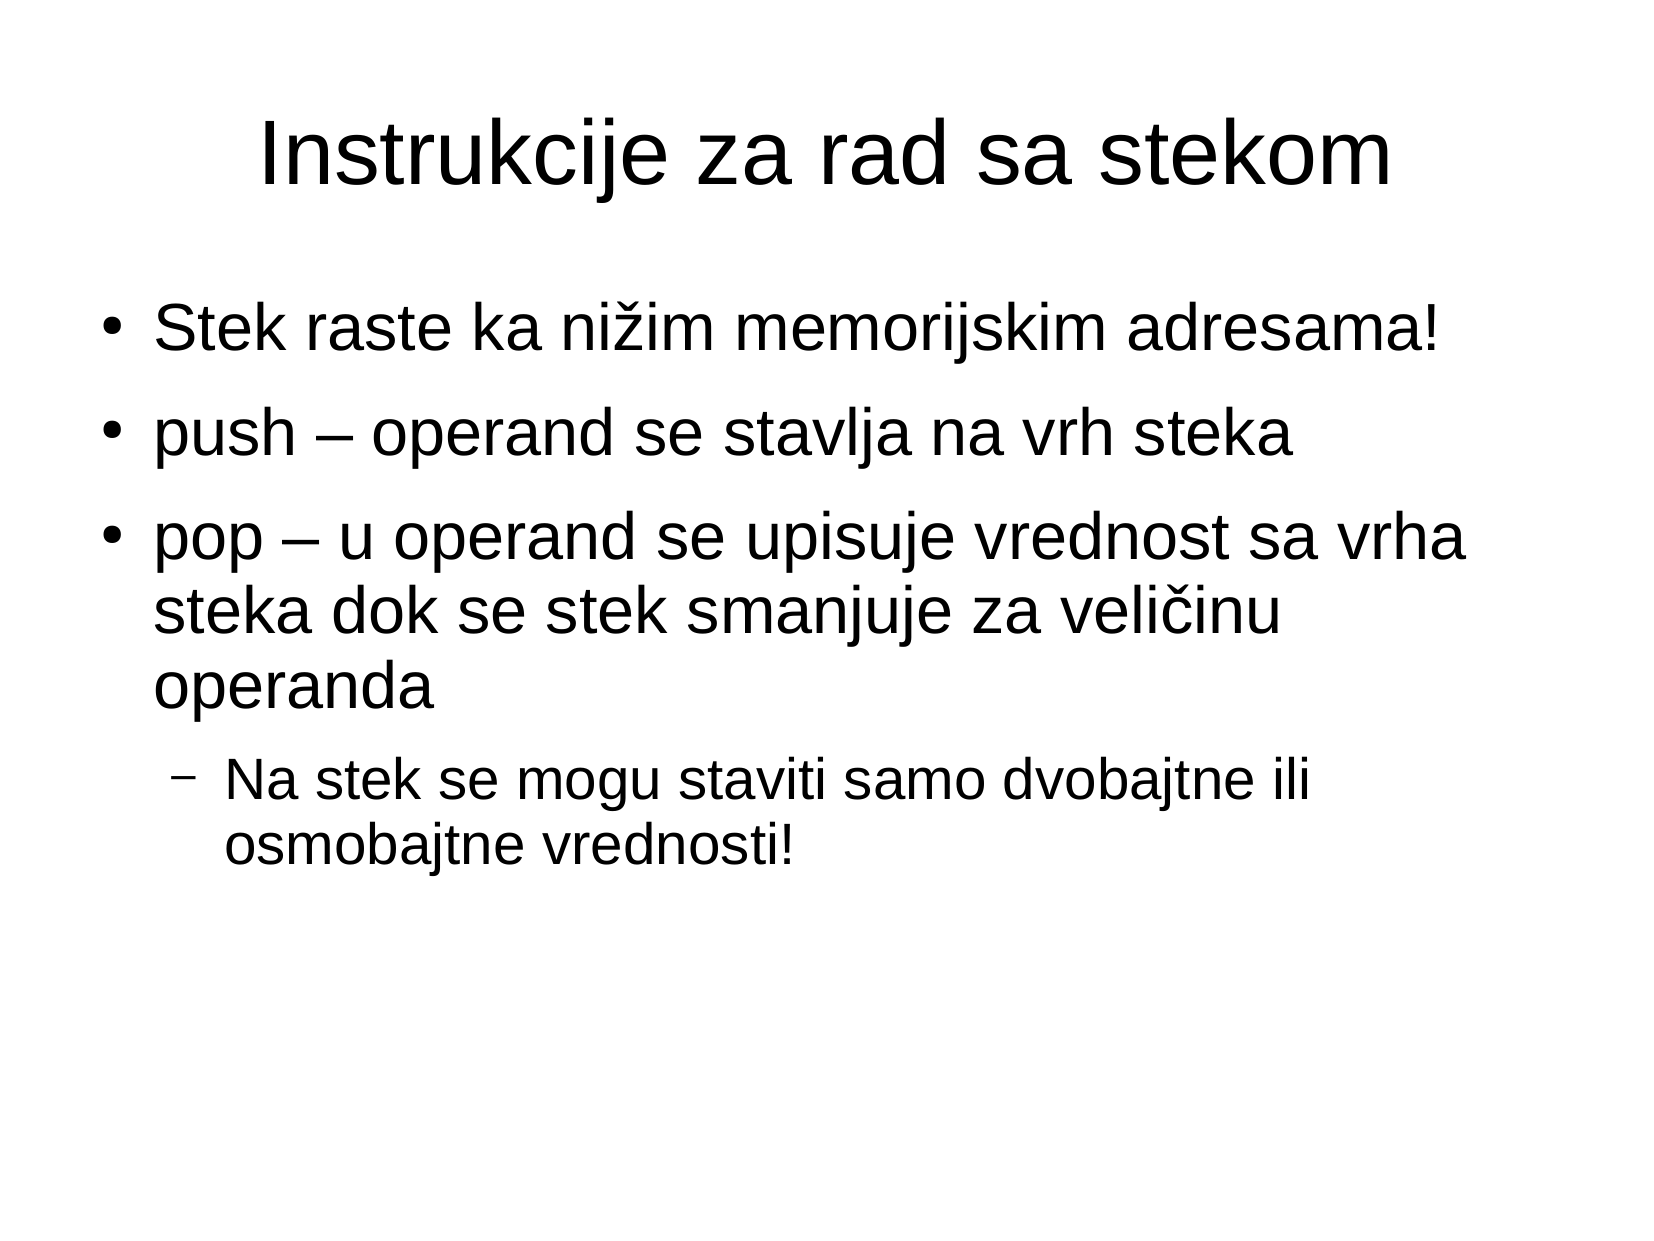

# Instrukcije za rad sa stekom
Stek raste ka nižim memorijskim adresama!
push – operand se stavlja na vrh steka
pop – u operand se upisuje vrednost sa vrha steka dok se stek smanjuje za veličinu operanda
Na stek se mogu staviti samo dvobajtne ili osmobajtne vrednosti!